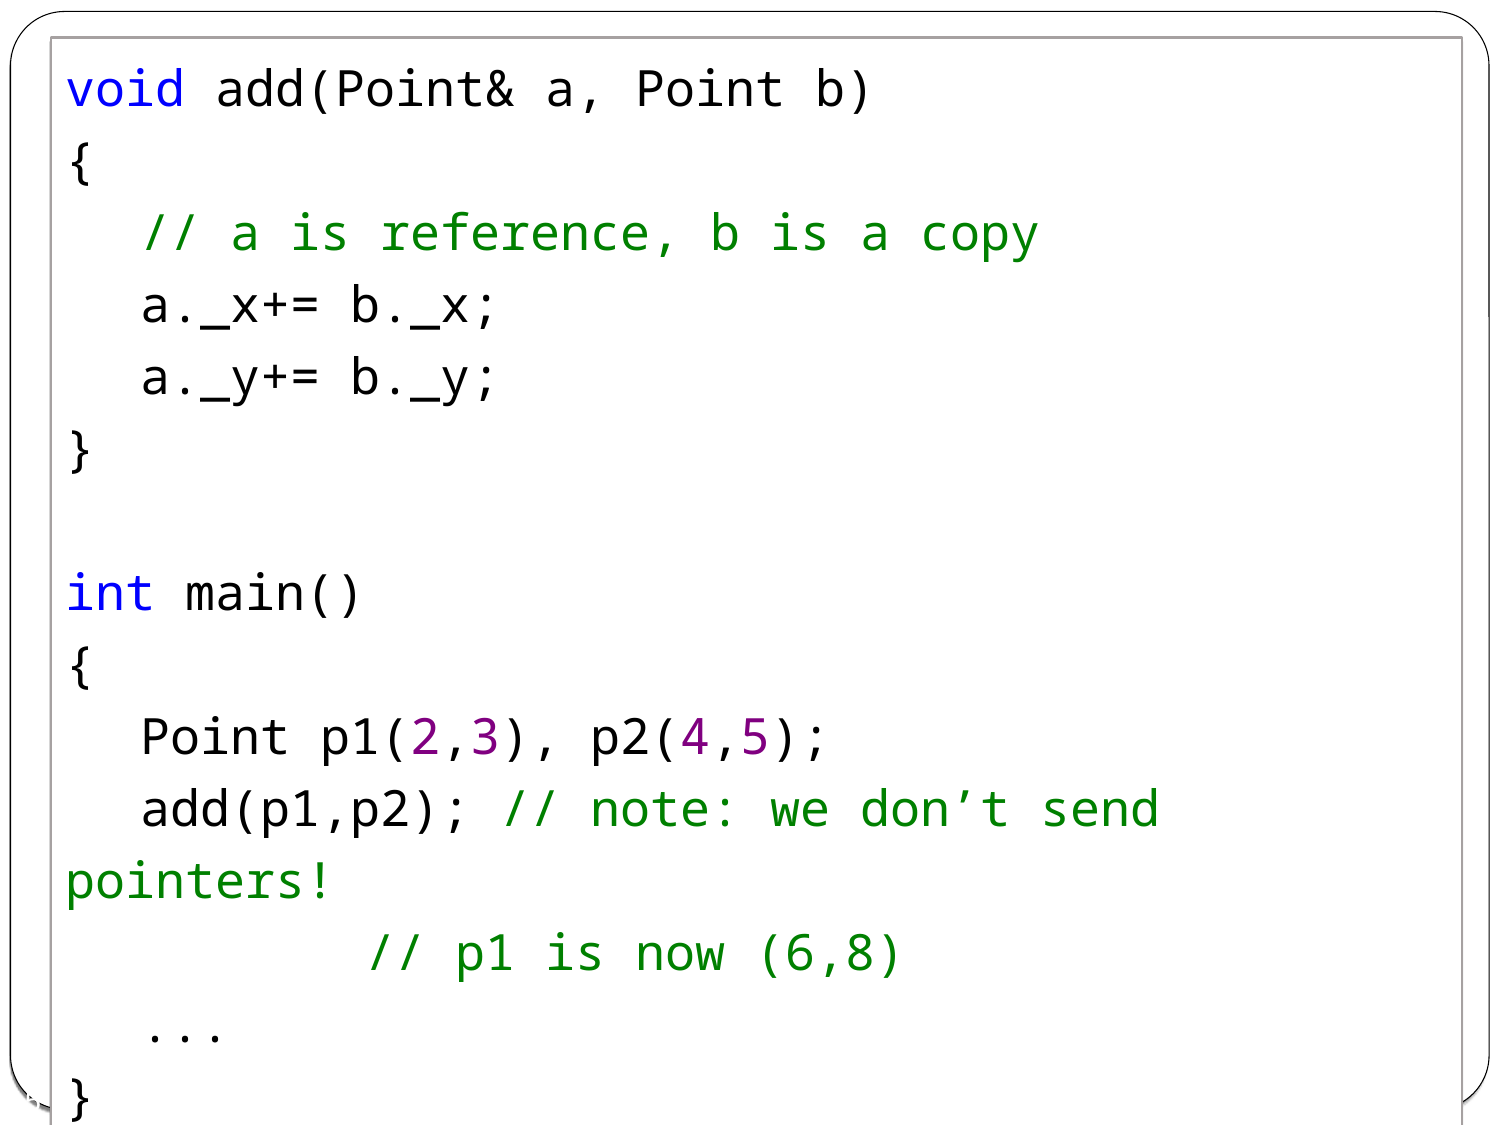

void add(Point& a, Point b)
{
	// a is reference, b is a copy
	a._x+= b._x;
	a._y+= b._y;
}
int main()
{
	Point p1(2,3), p2(4,5);
	add(p1,p2); // note: we don’t send pointers!
		 // p1 is now (6,8)
	...
}